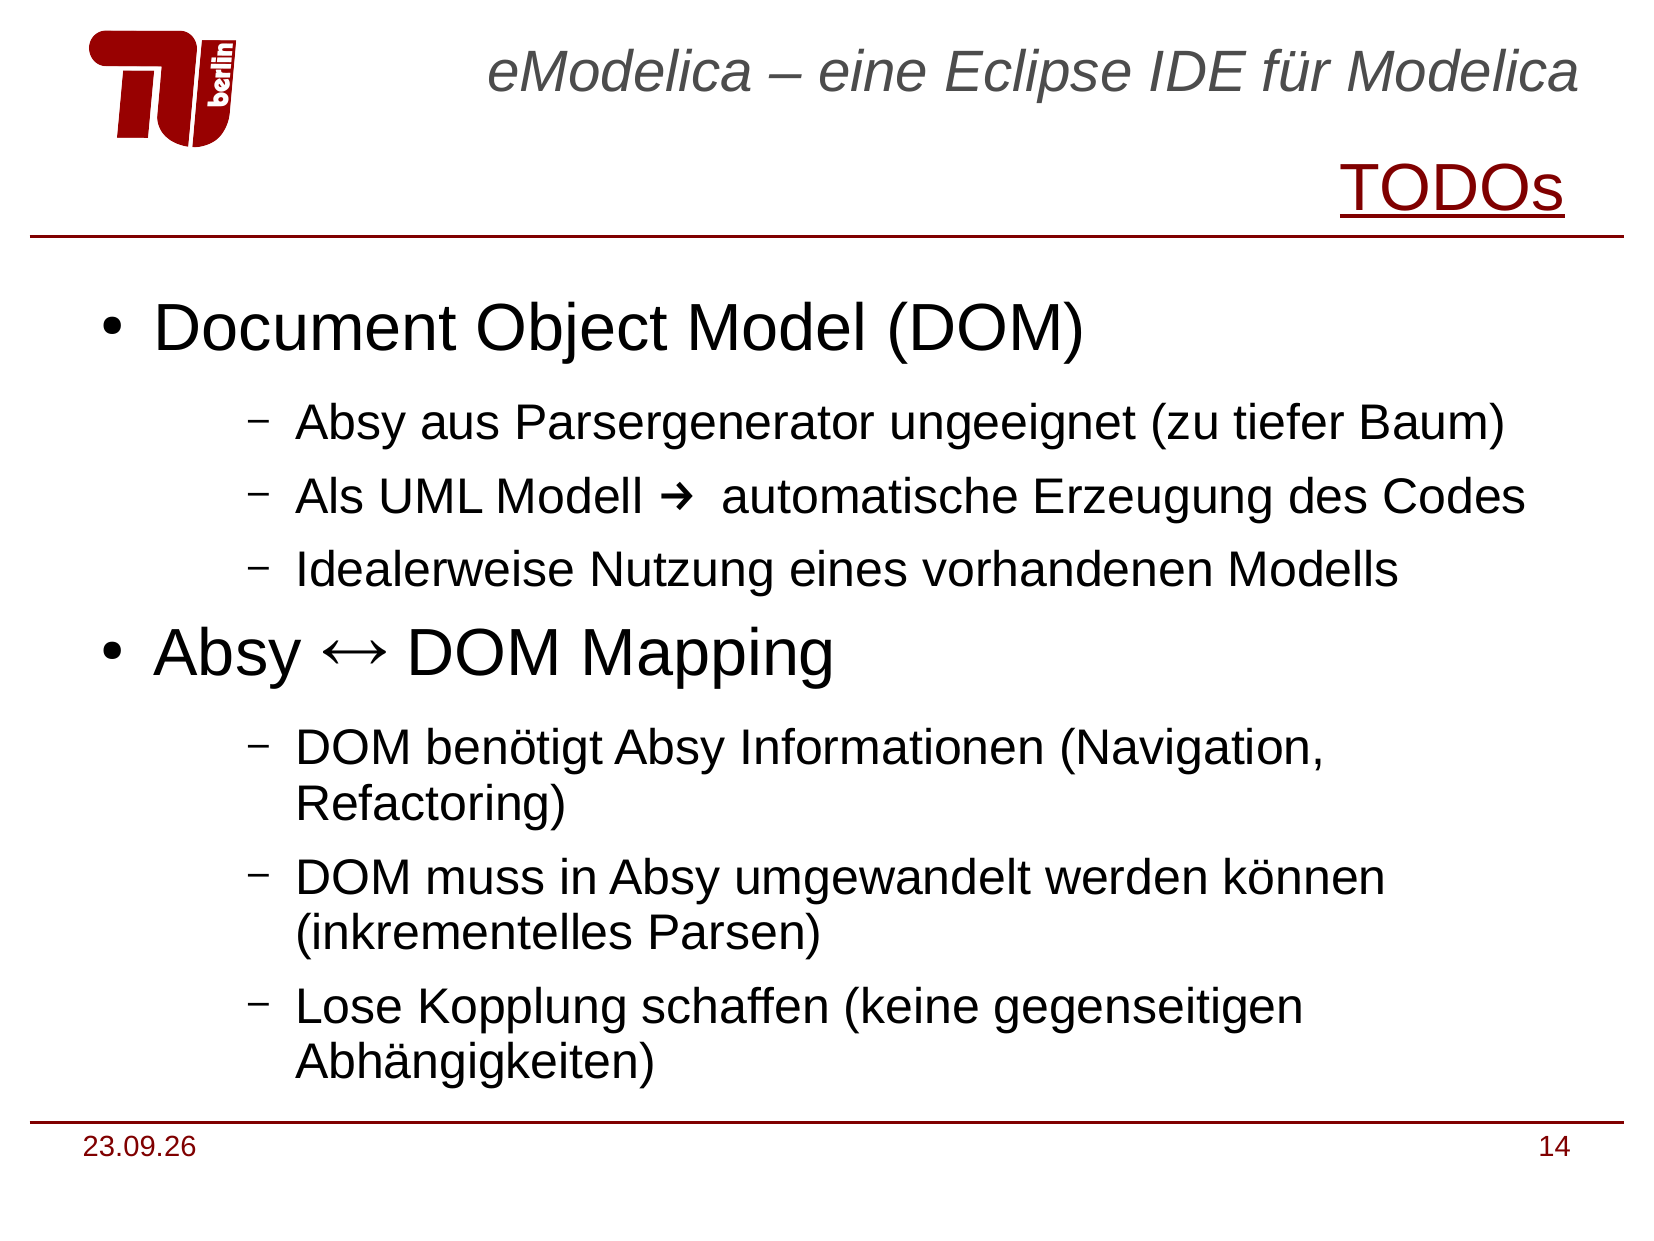

# TODOs
Document Object Model (DOM)
Absy aus Parsergenerator ungeeignet (zu tiefer Baum)
Als UML Modell → automatische Erzeugung des Codes
Idealerweise Nutzung eines vorhandenen Modells
Absy ↔ DOM Mapping
DOM benötigt Absy Informationen (Navigation, Refactoring)
DOM muss in Absy umgewandelt werden können (inkrementelles Parsen)
Lose Kopplung schaffen (keine gegenseitigen Abhängigkeiten)
Christoph Höger
14